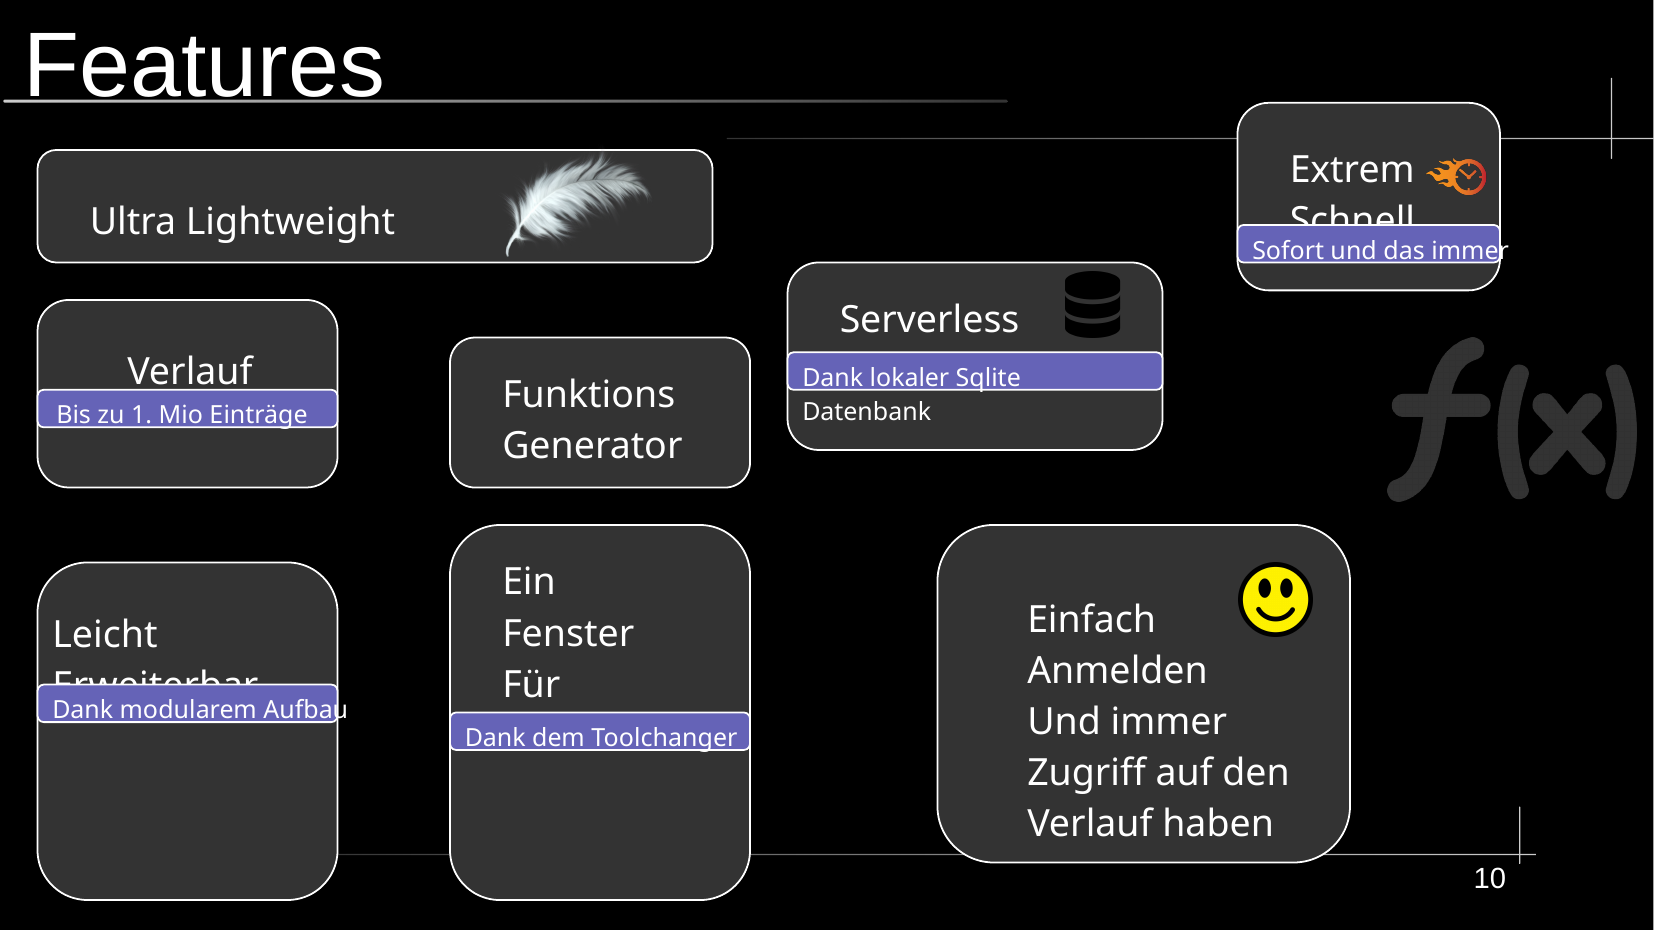

# Features
Extrem
Schnell
Ultra Lightweight
Sofort und das immer
Serverless
Verlauf
Dank lokaler Sqlite Datenbank
Funktions
Generator
Bis zu 1. Mio Einträge
Ein Fenster
Für
Alles
Einfach
Anmelden
Und immer Zugriff auf den Verlauf haben
Leicht
Erweiterbar
Dank modularem Aufbau
Dank dem Toolchanger
10